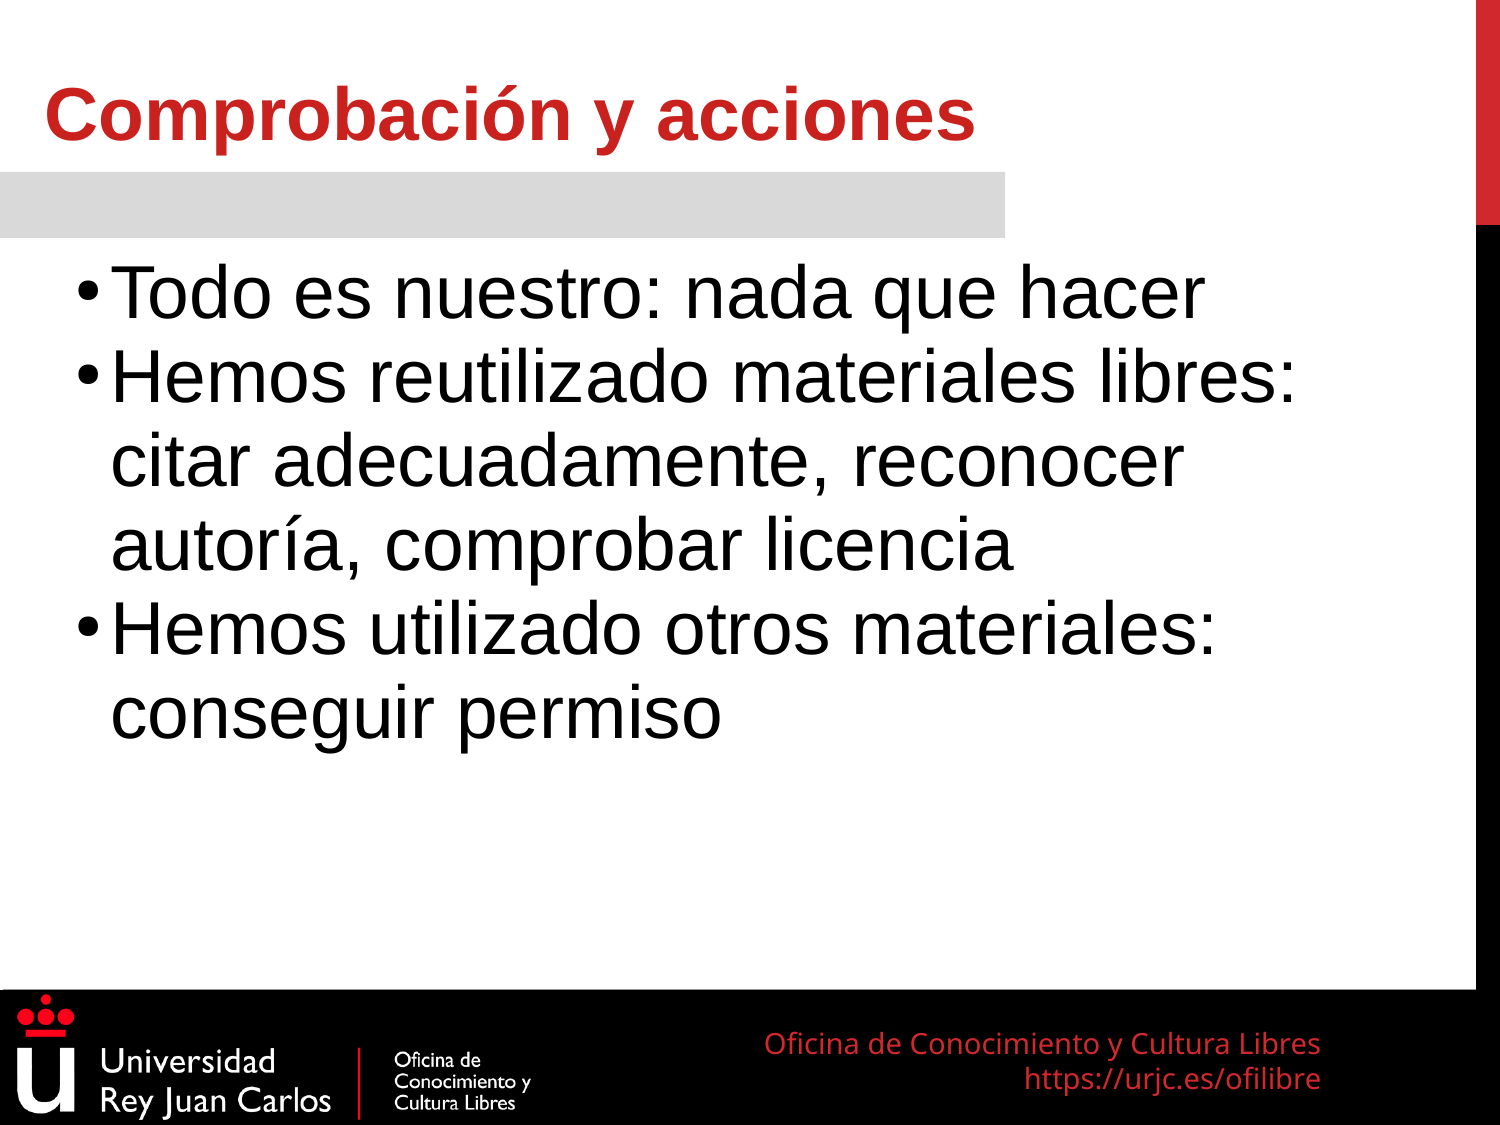

#
Comprobación y acciones
Todo es nuestro: nada que hacer
Hemos reutilizado materiales libres: citar adecuadamente, reconocer autoría, comprobar licencia
Hemos utilizado otros materiales: conseguir permiso